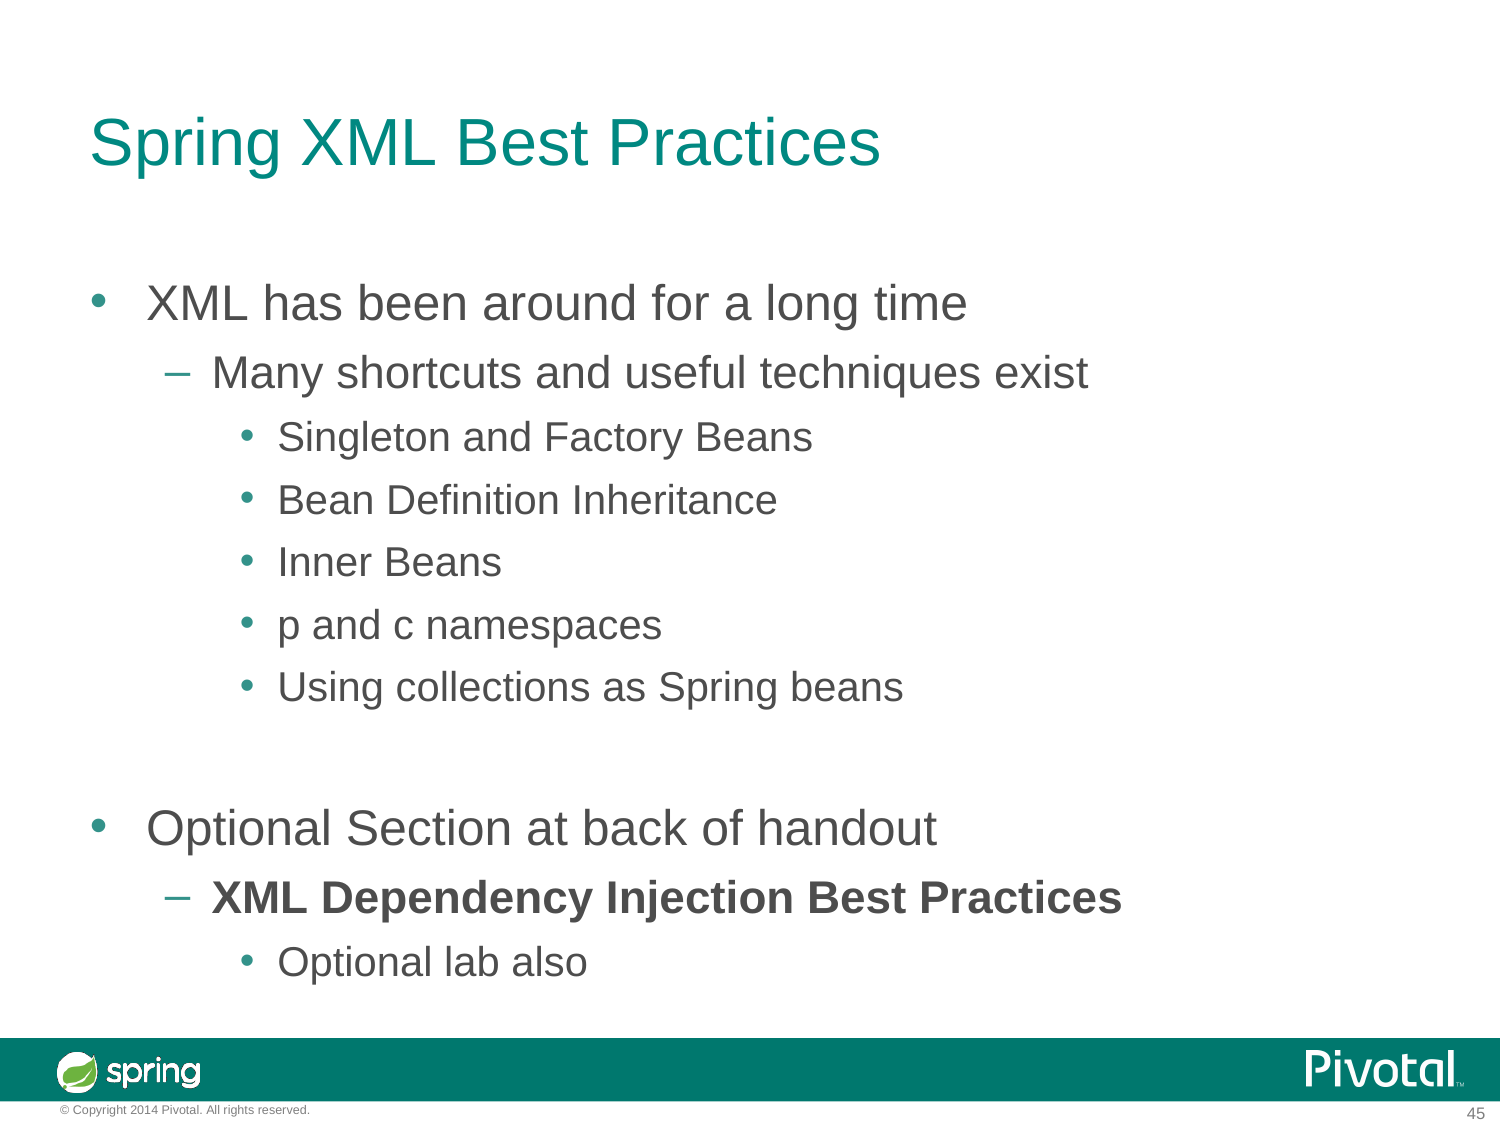

# Spring XML Best Practices
XML has been around for a long time
Many shortcuts and useful techniques exist
Singleton and Factory Beans
Bean Definition Inheritance
Inner Beans
p and c namespaces
Using collections as Spring beans
Optional Section at back of handout
XML Dependency Injection Best Practices
Optional lab also